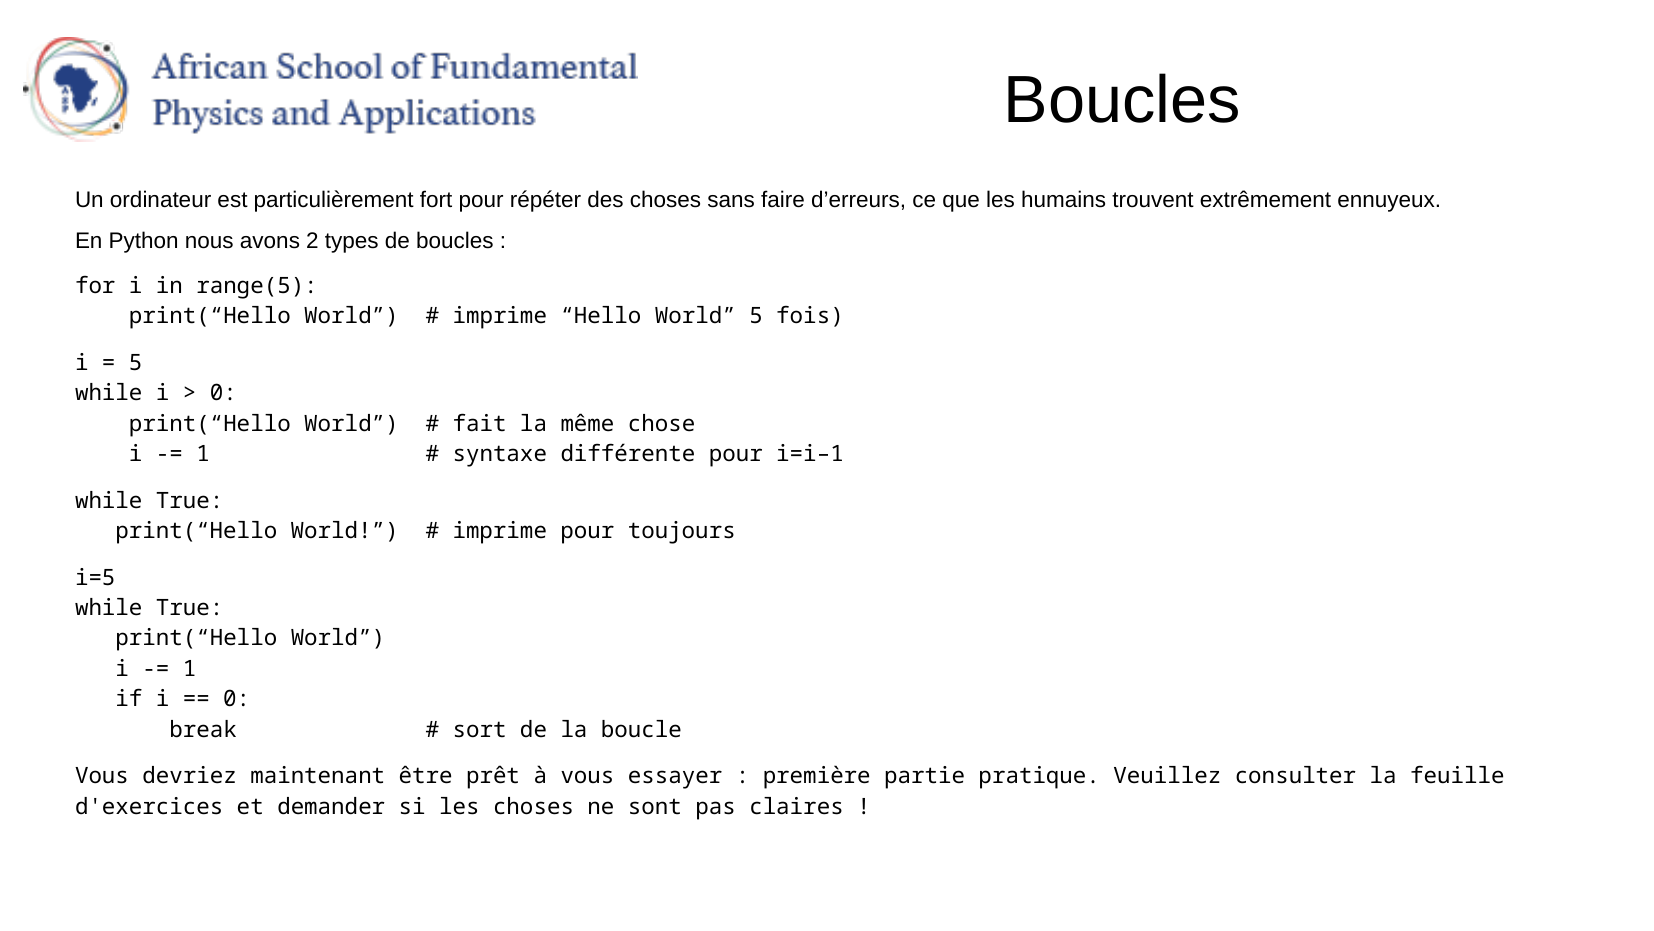

# Boucles
Un ordinateur est particulièrement fort pour répéter des choses sans faire d’erreurs, ce que les humains trouvent extrêmement ennuyeux.
En Python nous avons 2 types de boucles :
for i in range(5):
 print(“Hello World”) # imprime “Hello World” 5 fois)
i = 5
while i > 0:
 print(“Hello World”) # fait la même chose
 i -= 1 # syntaxe différente pour i=i–1
while True:
	print(“Hello World!”) # imprime pour toujours
i=5
while True:
 print(“Hello World”)
	i -= 1
	if i == 0:
 break # sort de la boucle
Vous devriez maintenant être prêt à vous essayer : première partie pratique. Veuillez consulter la feuille d'exercices et demander si les choses ne sont pas claires !